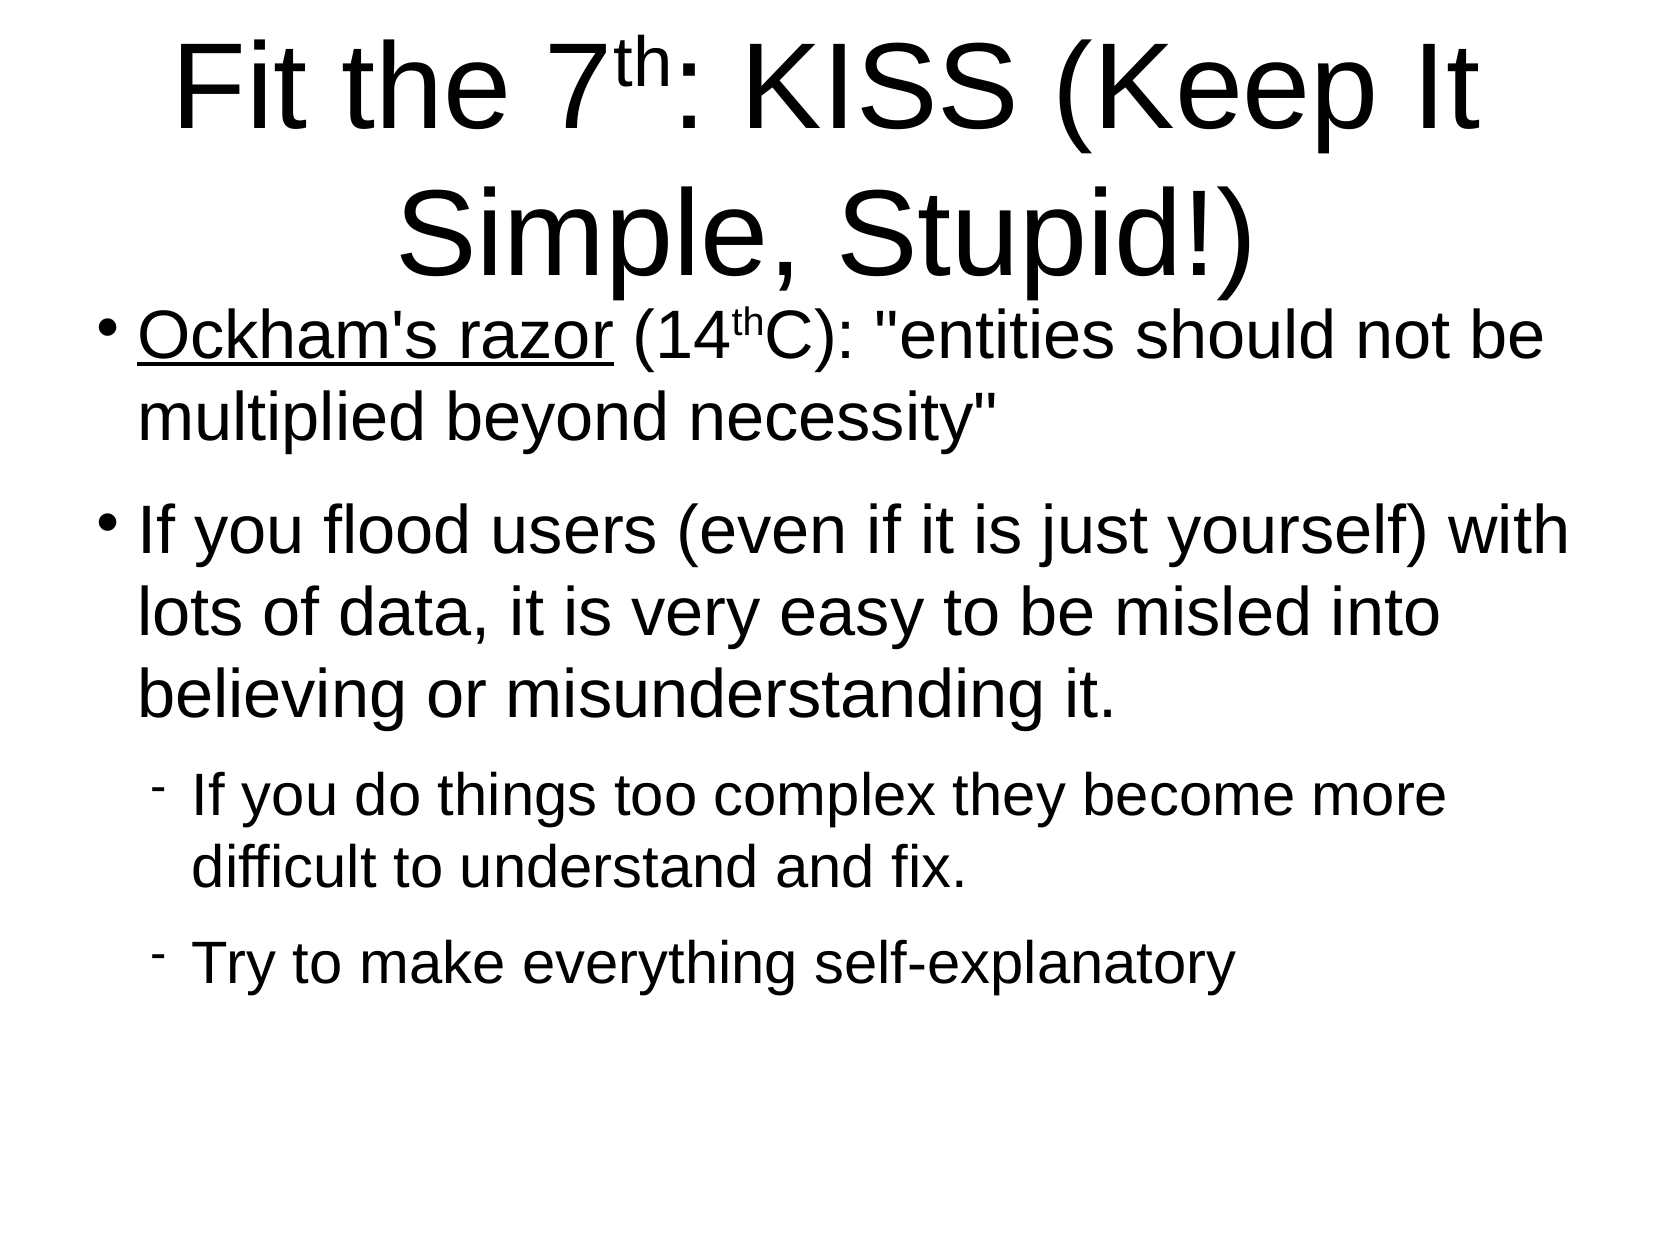

Fit the 7th: KISS (Keep It Simple, Stupid!)
Ockham's razor (14thC): "entities should not be multiplied beyond necessity"
If you flood users (even if it is just yourself) with lots of data, it is very easy to be misled into believing or misunderstanding it.
If you do things too complex they become more difficult to understand and fix.
Try to make everything self-explanatory